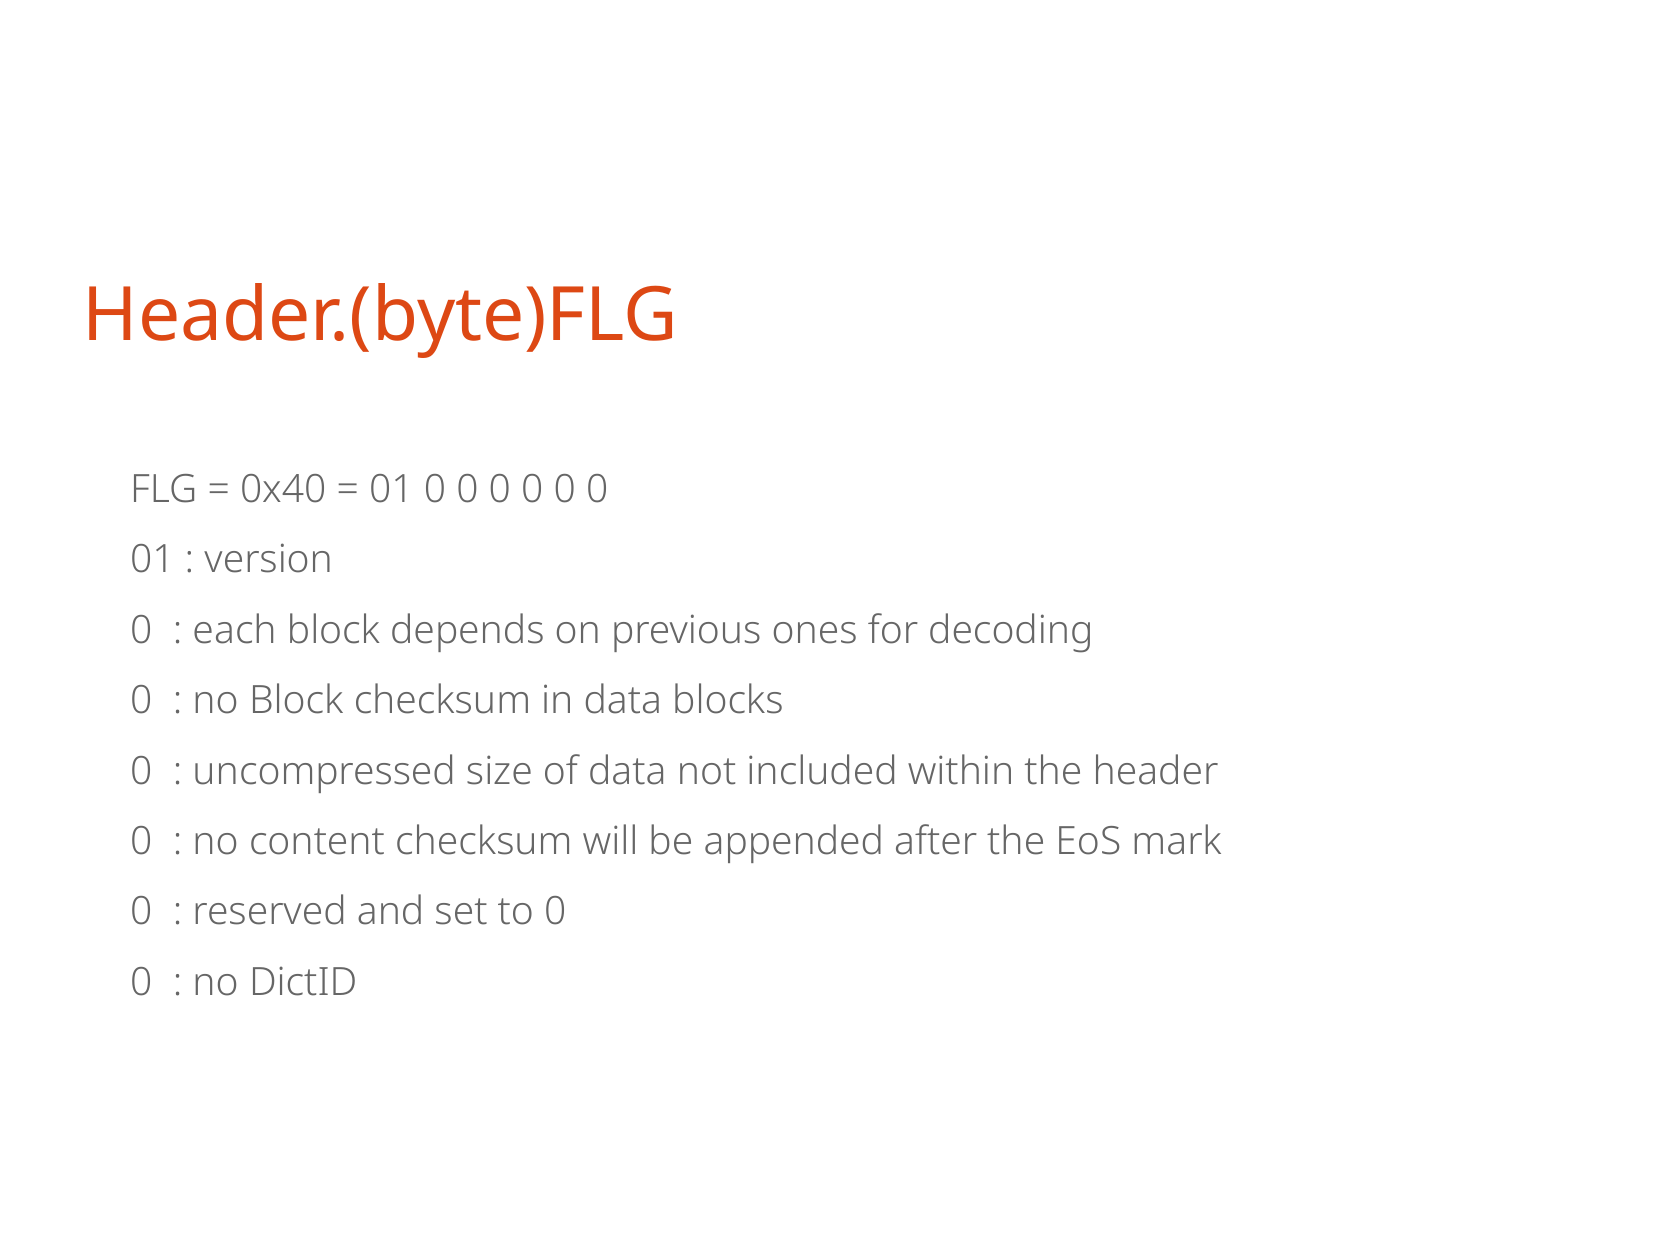

# Header.(byte)FLG
FLG = 0x40 = 01 0 0 0 0 0 0
01 : version
0 : each block depends on previous ones for decoding
0 : no Block checksum in data blocks
0 : uncompressed size of data not included within the header
0 : no content checksum will be appended after the EoS mark
0 : reserved and set to 0
0 : no DictID